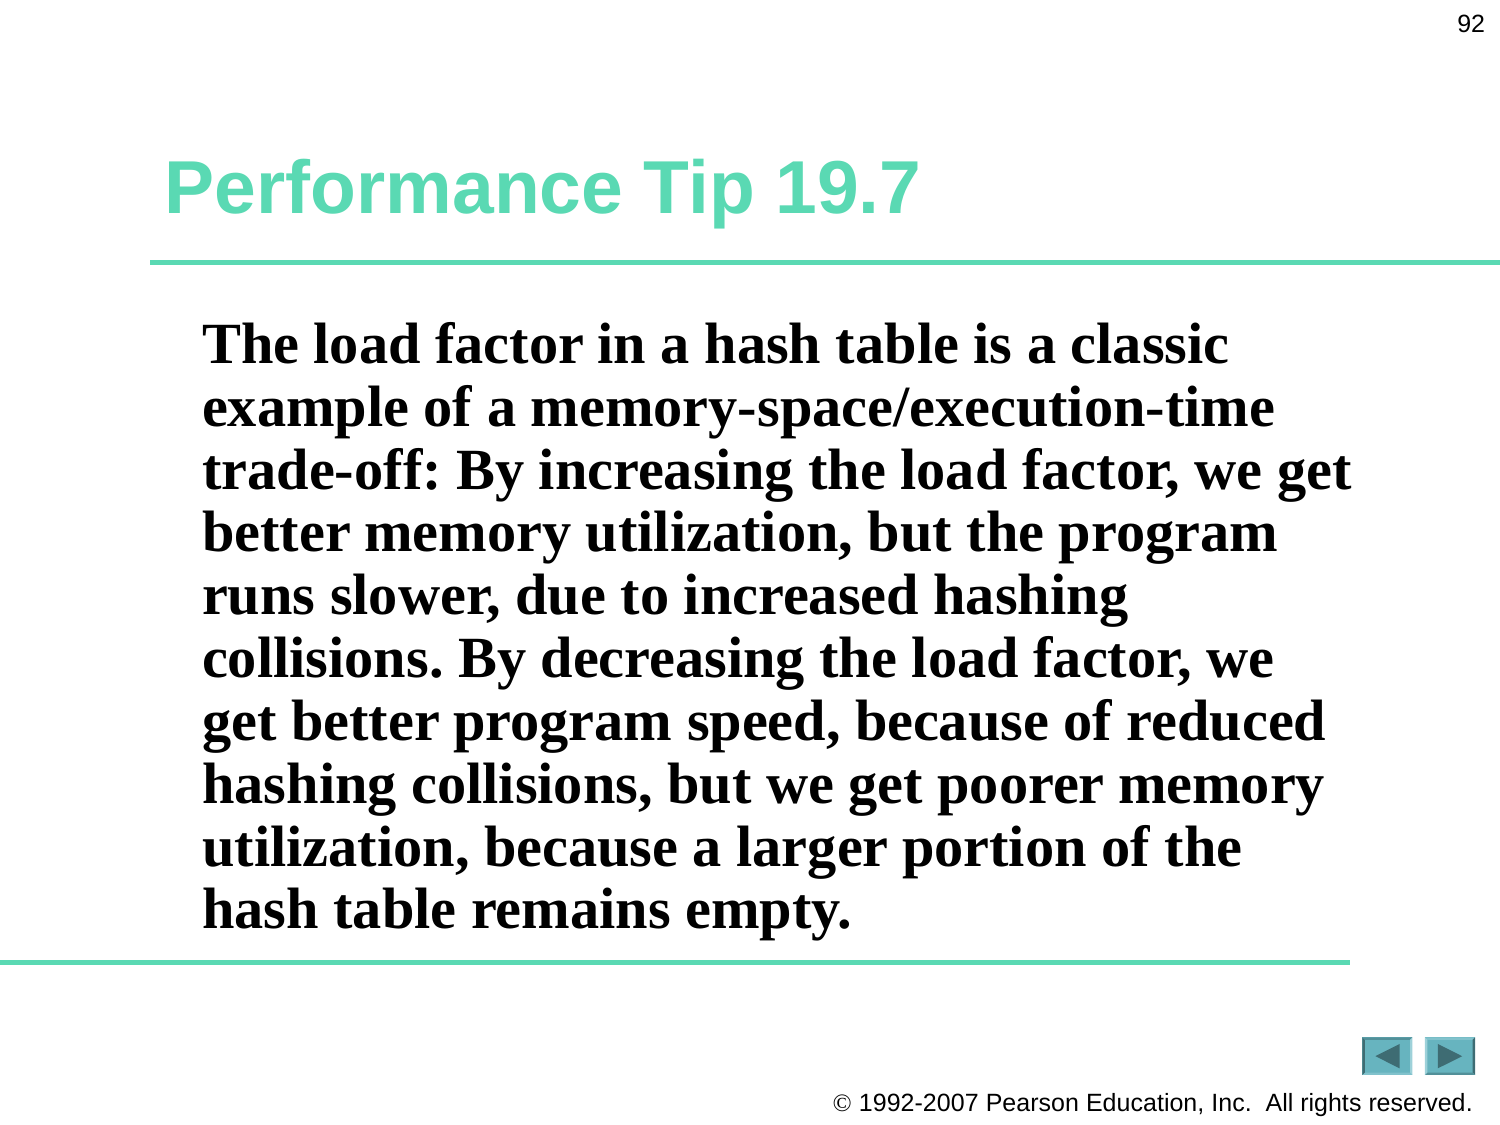

# Performance Tip 19.7
The load factor in a hash table is a classic example of a memory-space/execution-time trade-off: By increasing the load factor, we get better memory utilization, but the program runs slower, due to increased hashing collisions. By decreasing the load factor, we get better program speed, because of reduced hashing collisions, but we get poorer memory utilization, because a larger portion of the hash table remains empty.